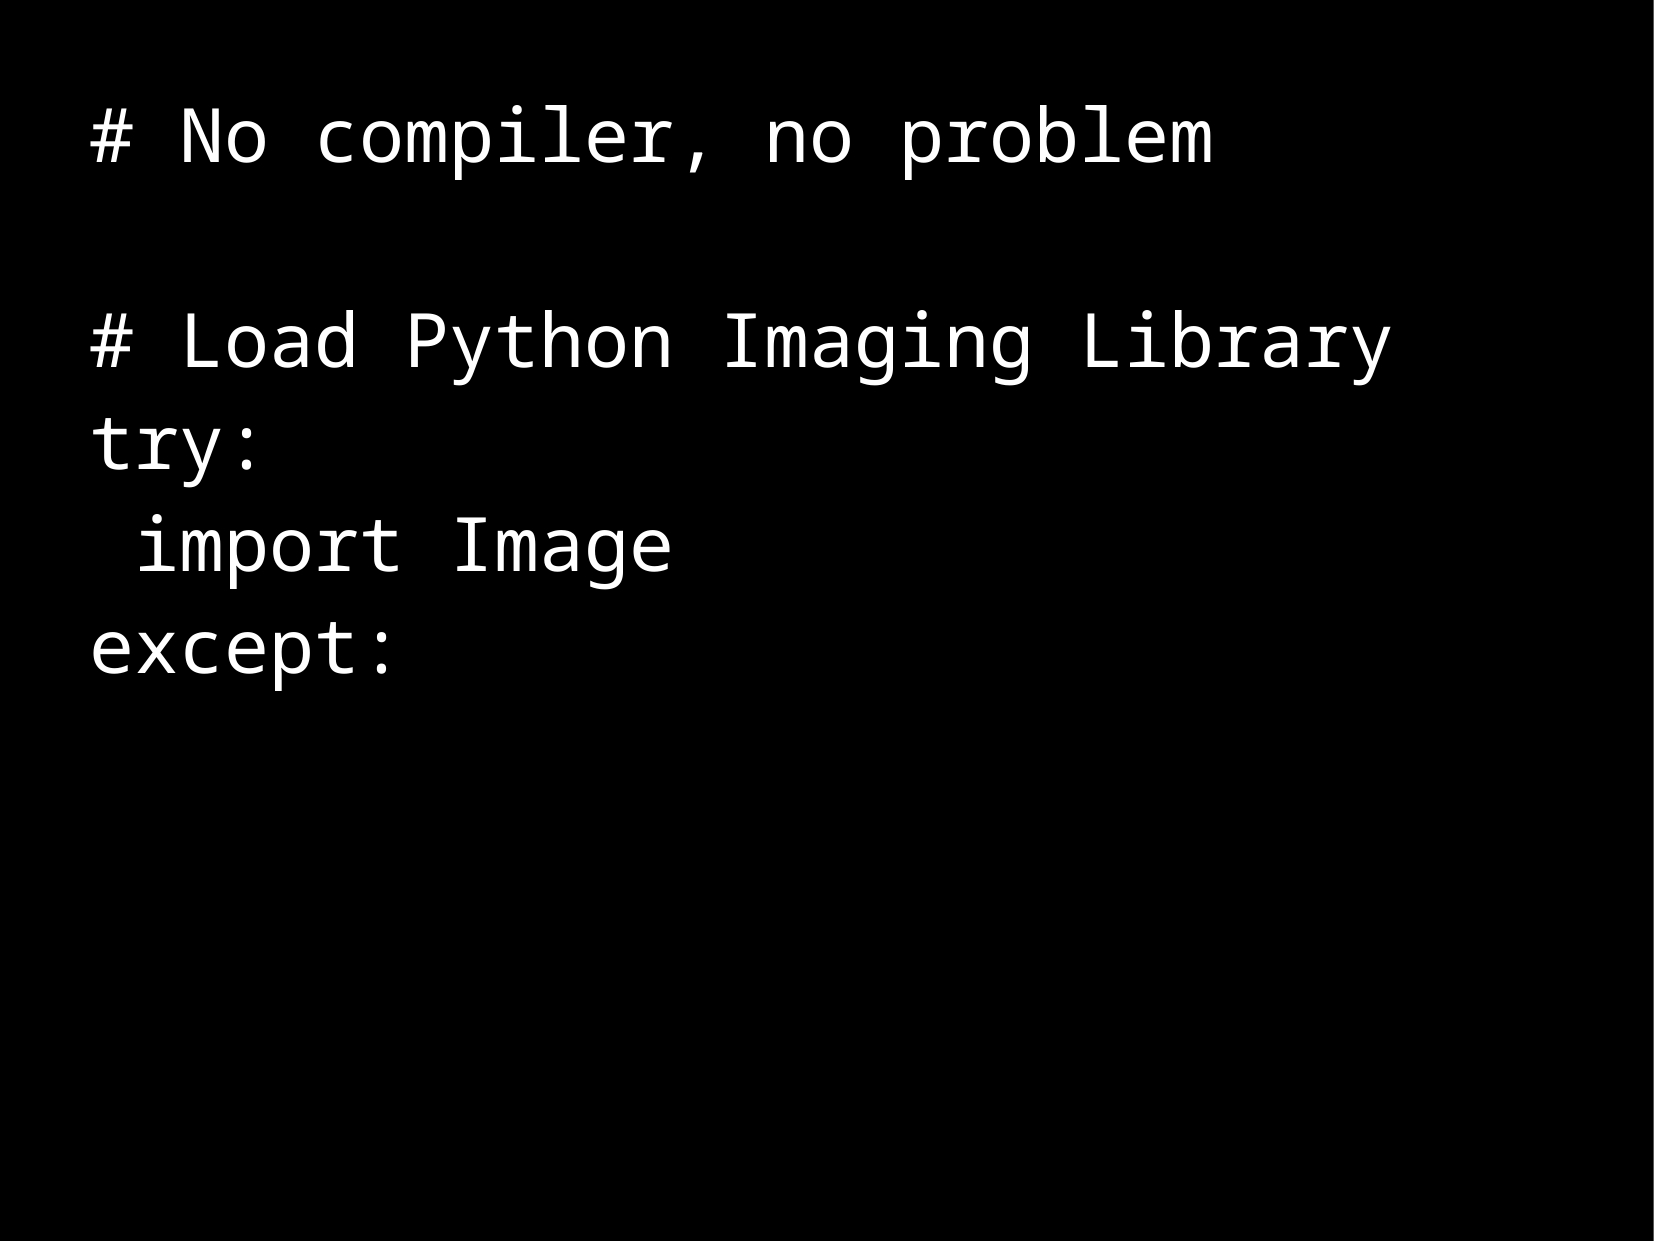

# No compiler, no problem
# Load Python Imaging Library
try:
 import Image
except: